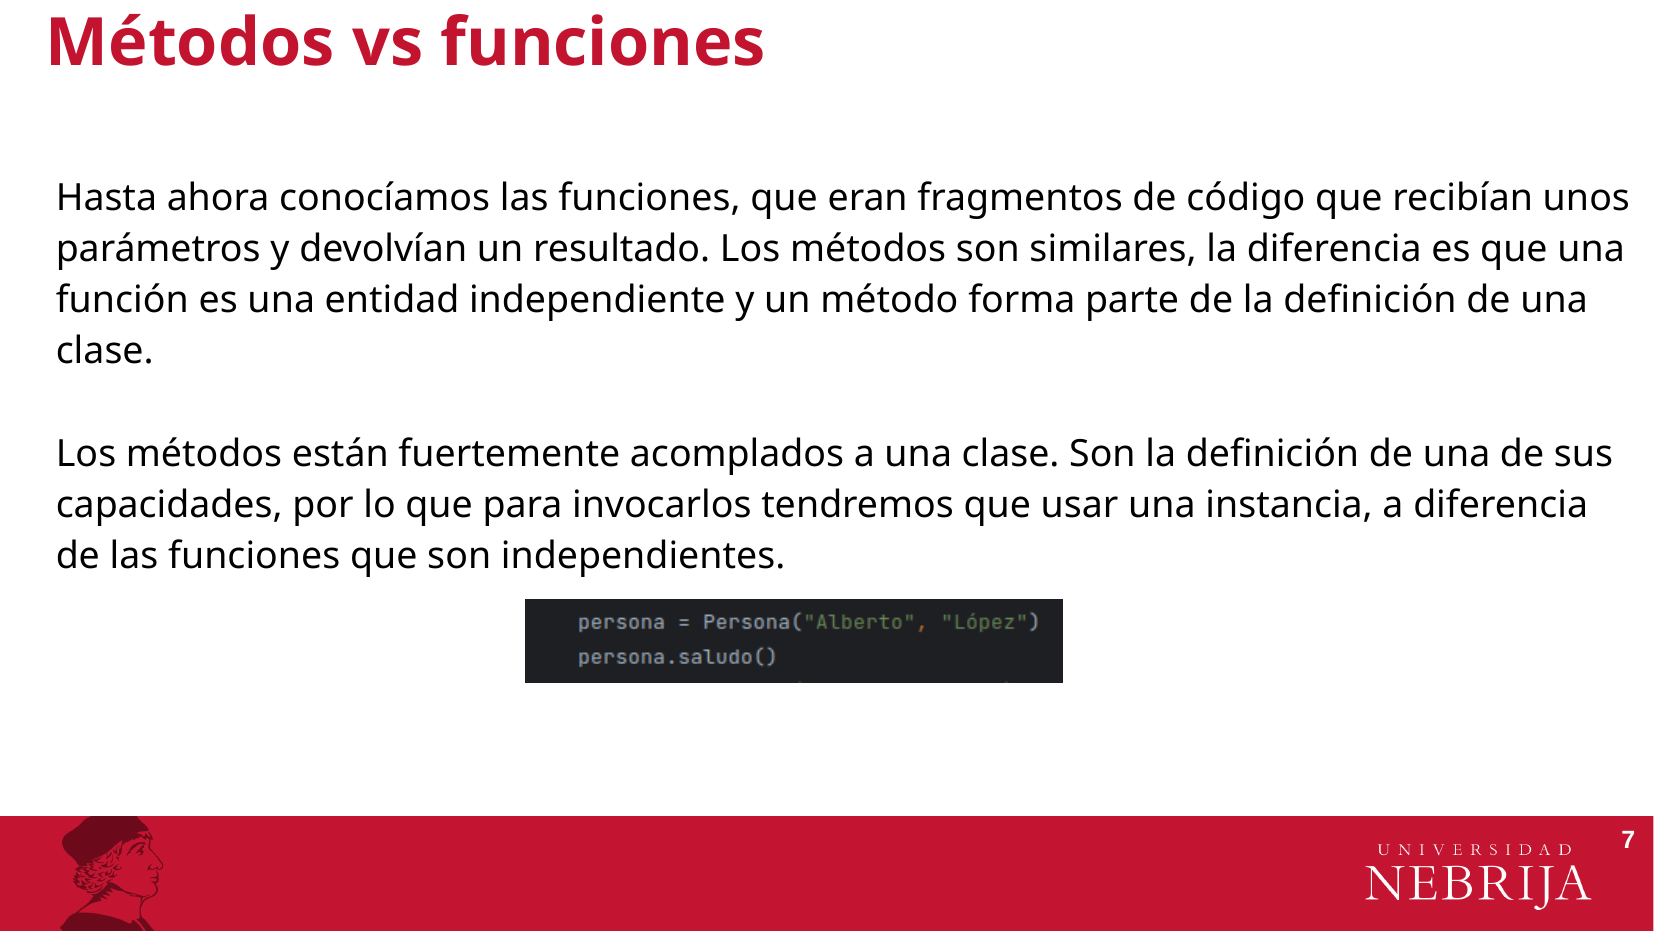

Métodos vs funciones
Hasta ahora conocíamos las funciones, que eran fragmentos de código que recibían unos parámetros y devolvían un resultado. Los métodos son similares, la diferencia es que una función es una entidad independiente y un método forma parte de la definición de una clase.
Los métodos están fuertemente acomplados a una clase. Son la definición de una de sus capacidades, por lo que para invocarlos tendremos que usar una instancia, a diferencia de las funciones que son independientes.